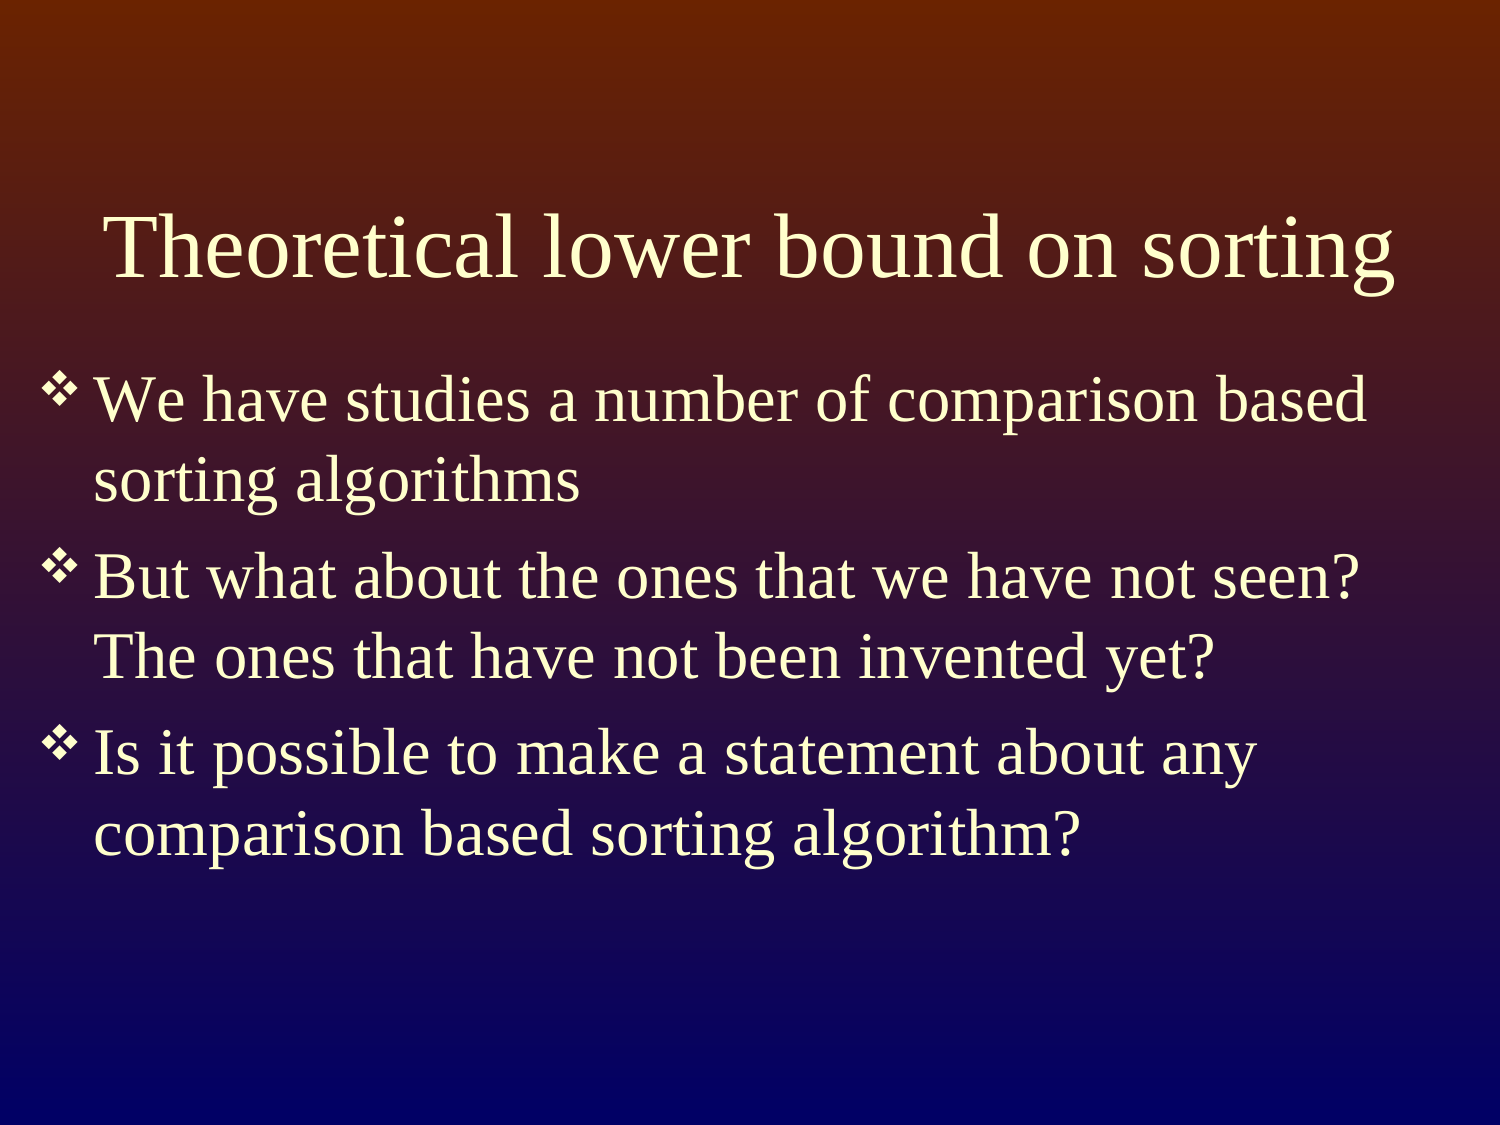

# Theoretical lower bound on sorting
We have studies a number of comparison based sorting algorithms
But what about the ones that we have not seen? The ones that have not been invented yet?
Is it possible to make a statement about any comparison based sorting algorithm?